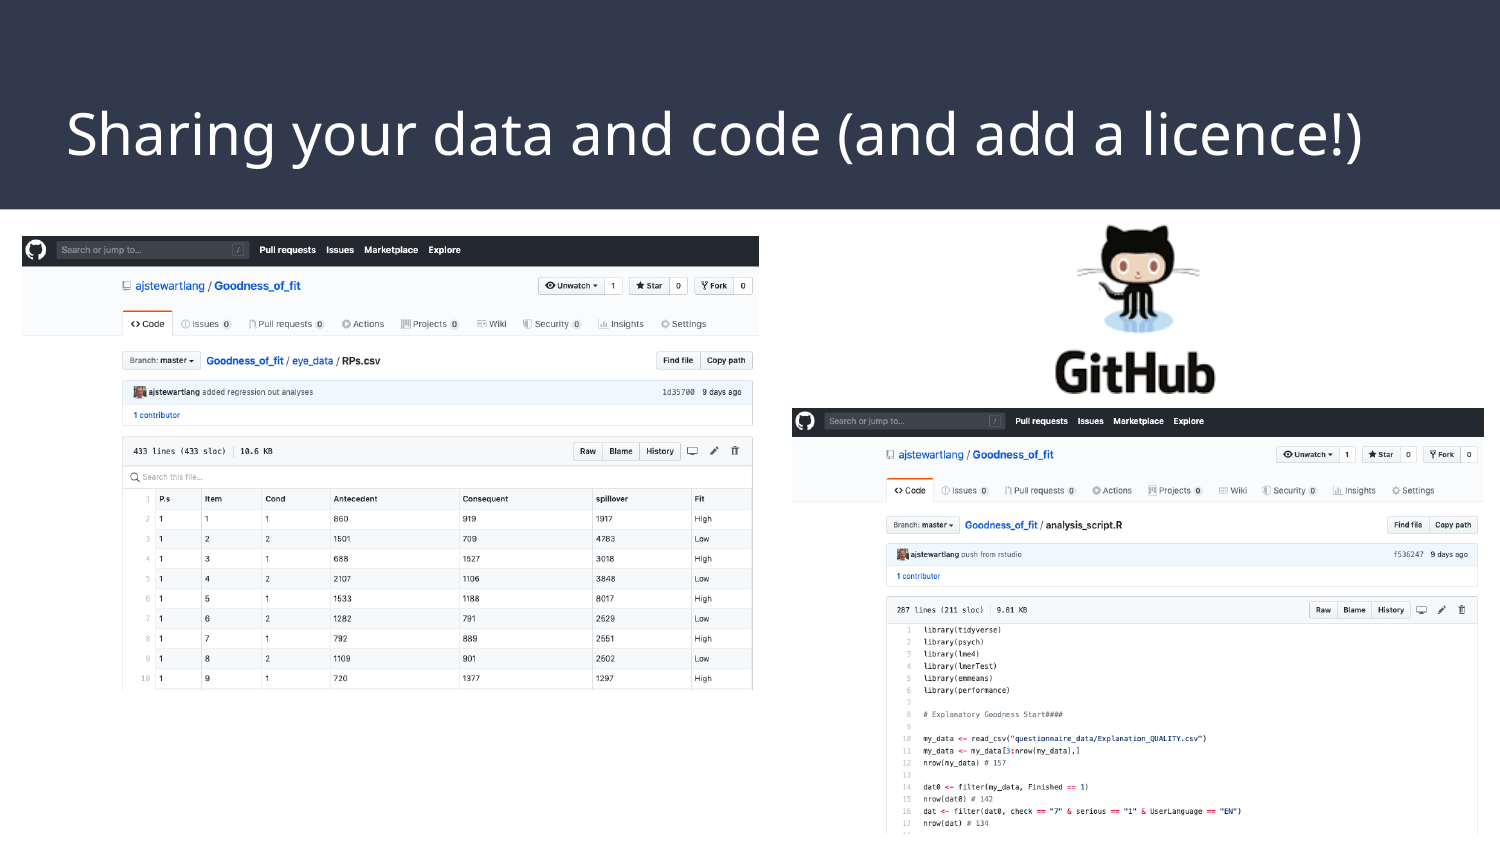

# Sharing your data and code (and add a licence!)